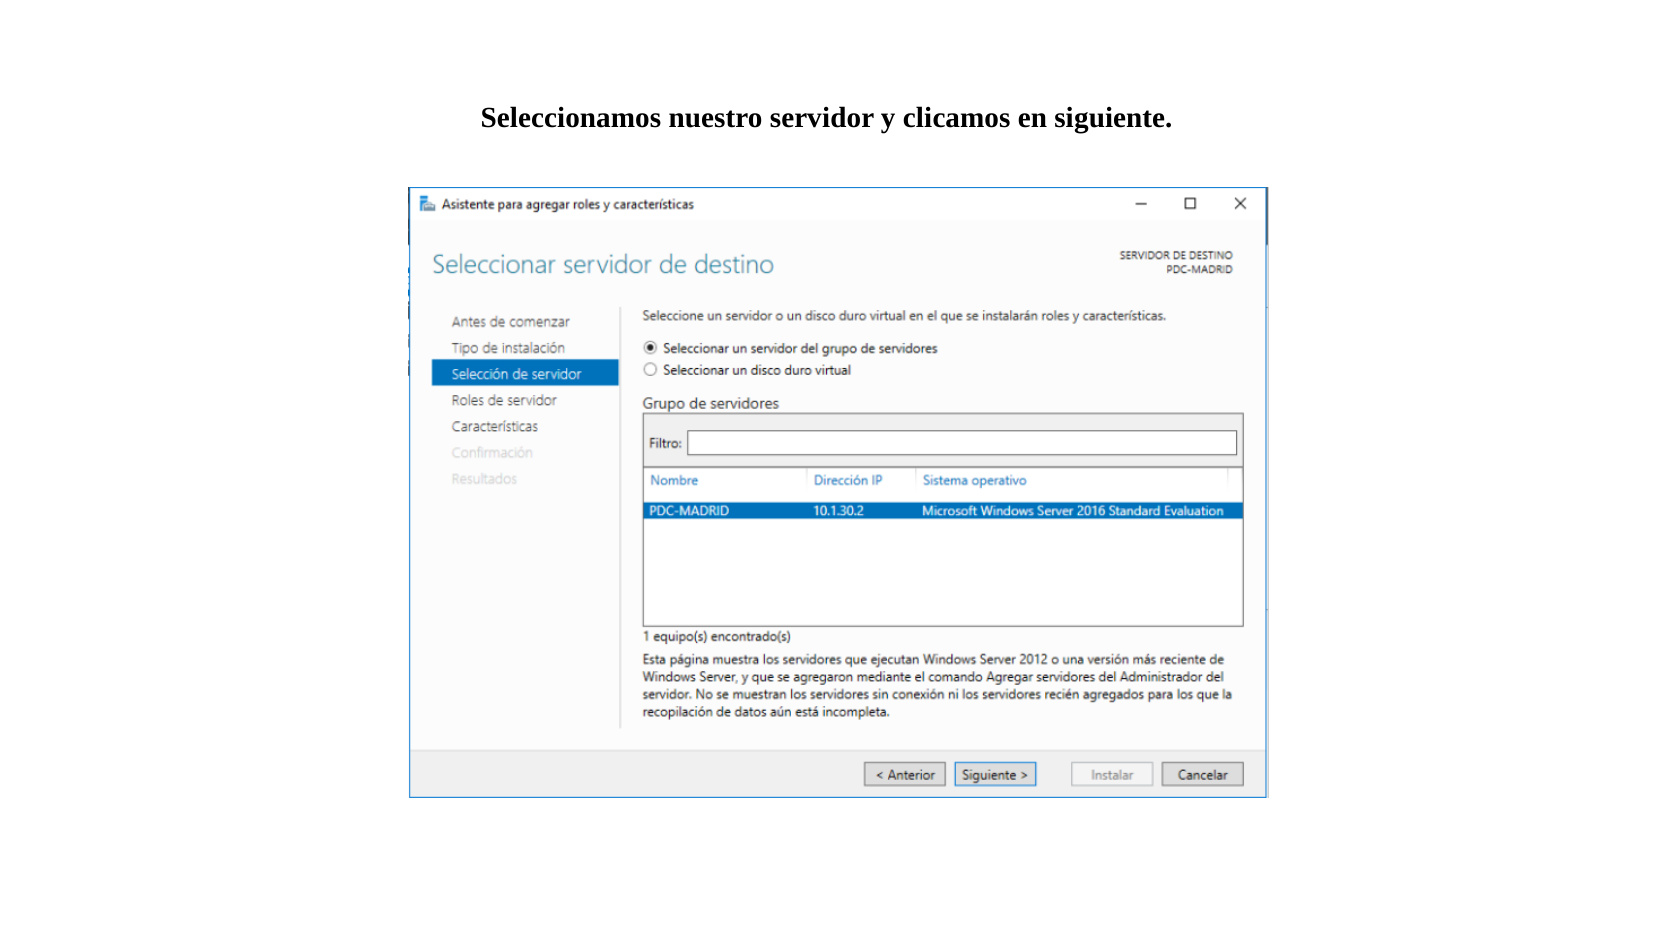

# Seleccionamos nuestro servidor y clicamos en siguiente.